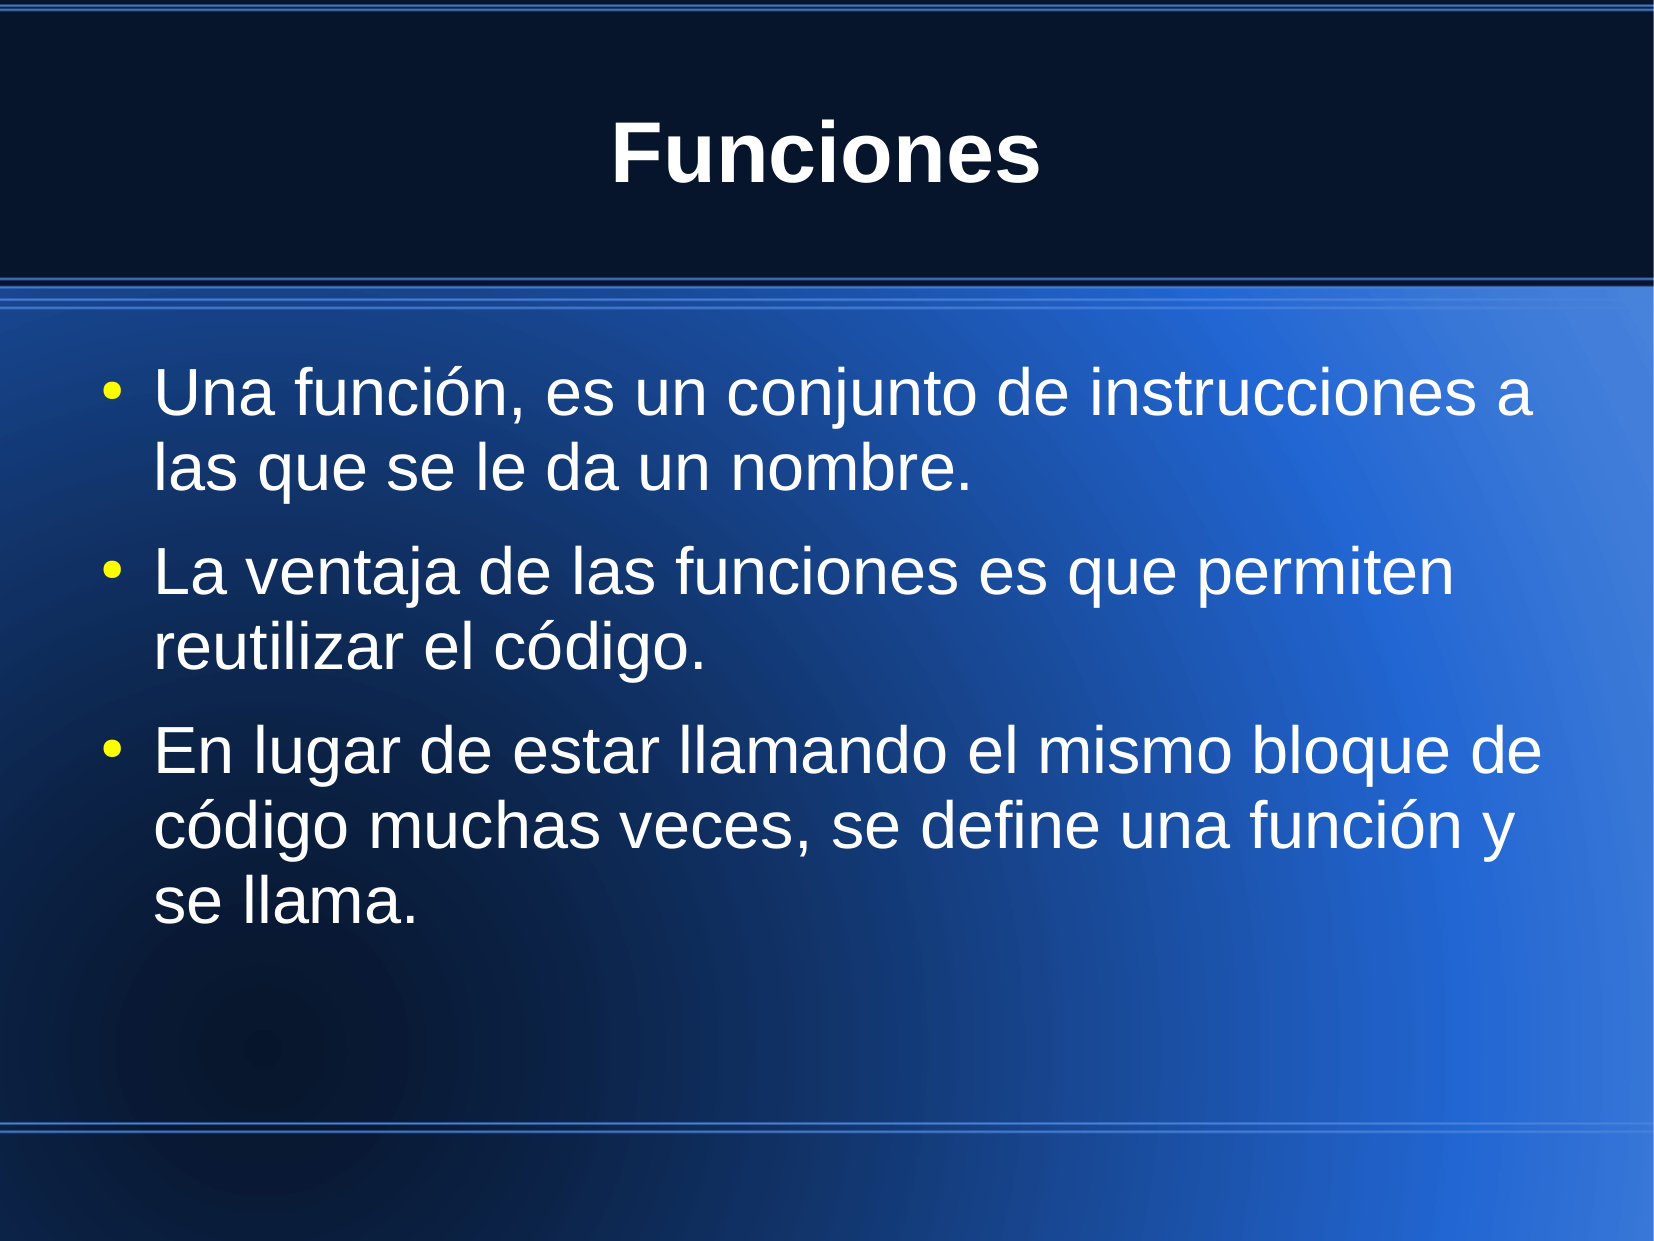

# Funciones
Una función, es un conjunto de instrucciones a las que se le da un nombre.
La ventaja de las funciones es que permiten reutilizar el código.
En lugar de estar llamando el mismo bloque de código muchas veces, se define una función y se llama.